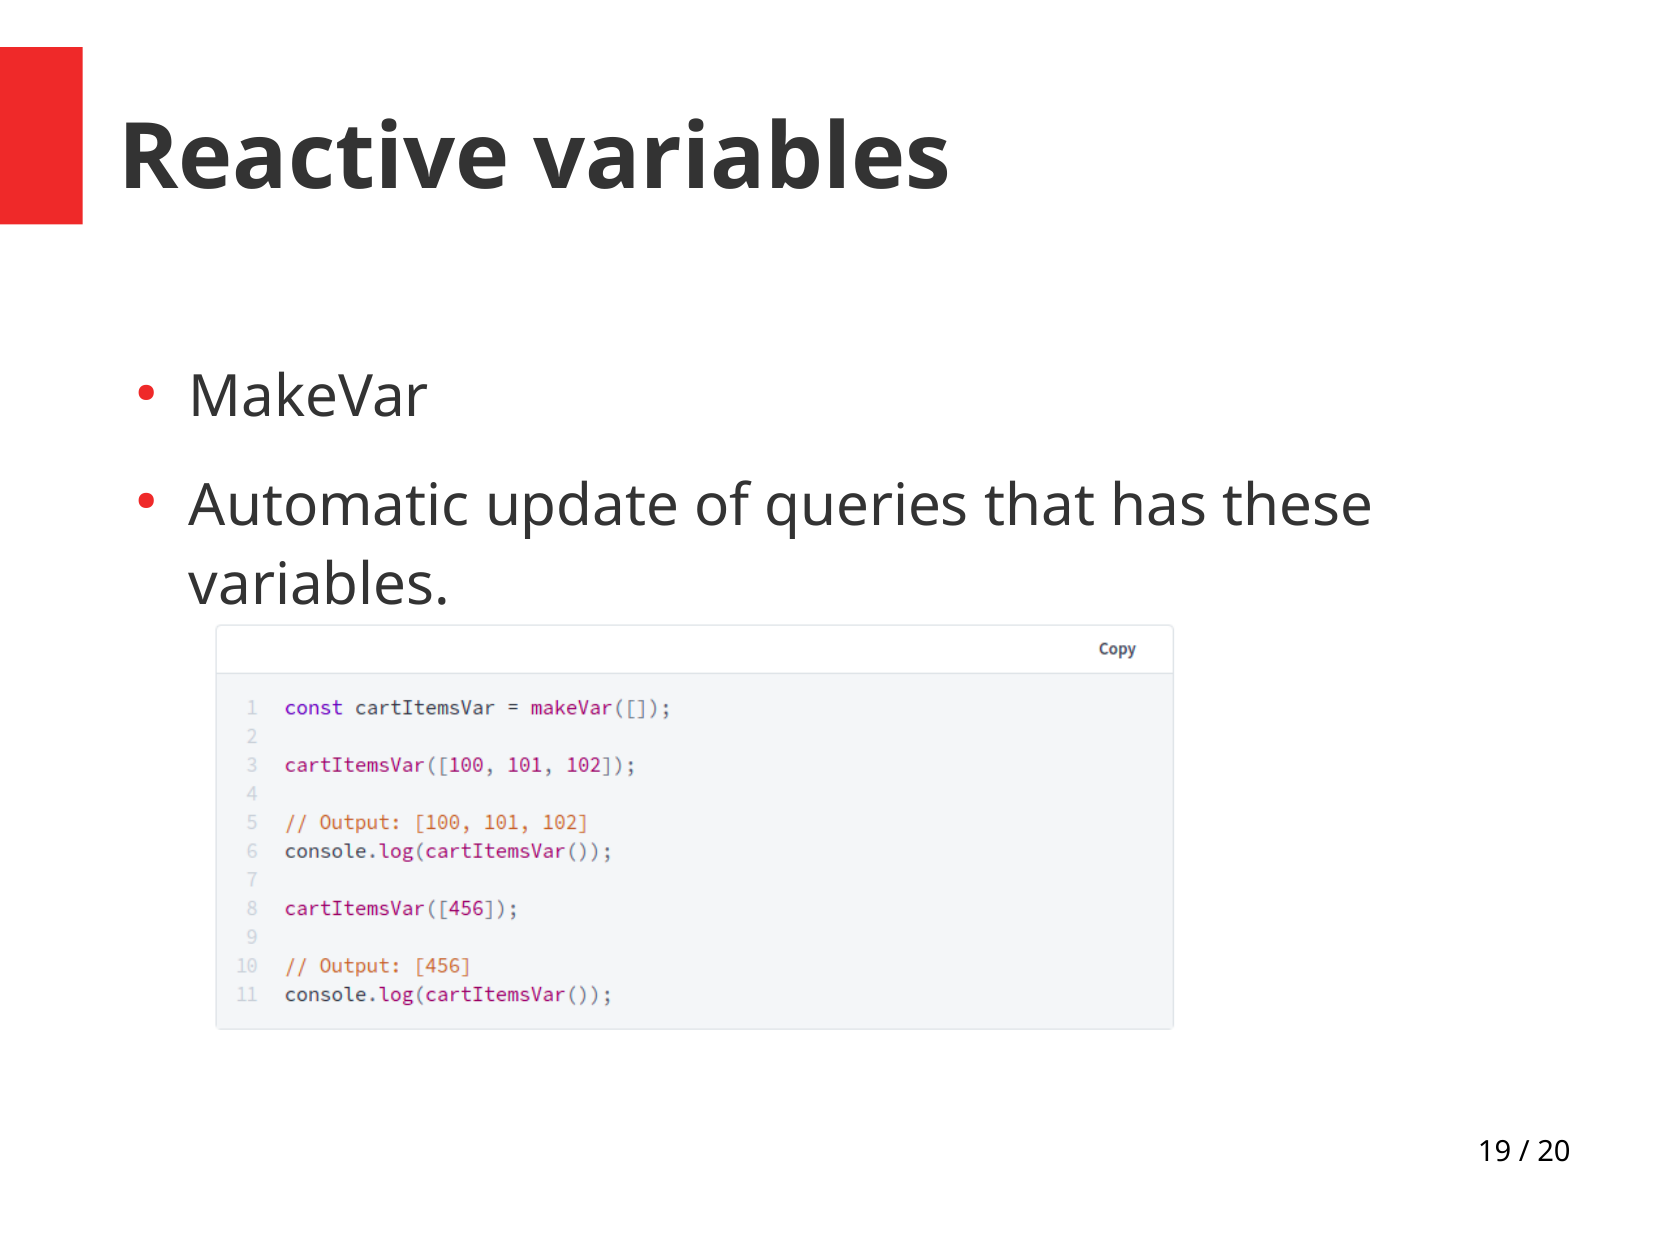

# Reactive variables
MakeVar
Automatic update of queries that has these variables.
19